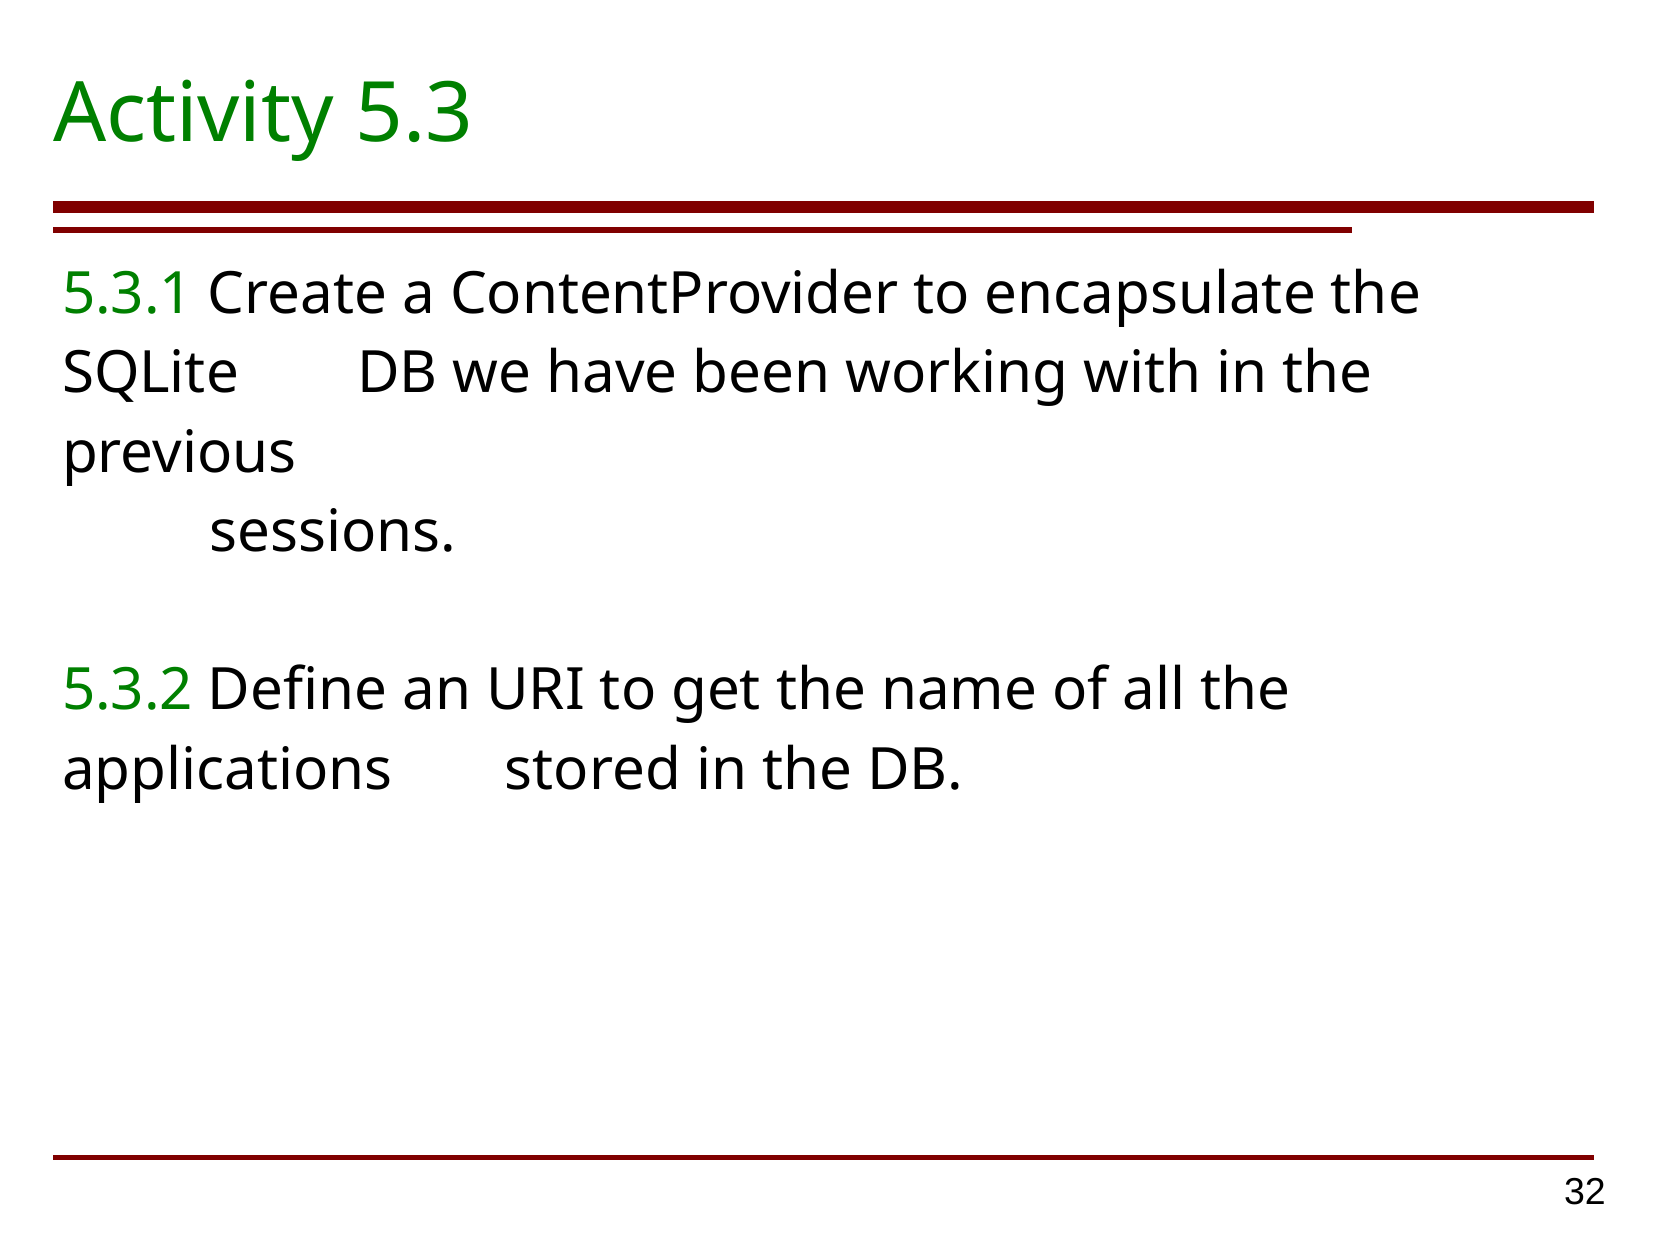

# Activity 5.3
5.3.1 Create a ContentProvider to encapsulate the SQLite 		DB we have been working with in the previous
		sessions.
5.3.2 Define an URI to get the name of all the applications		stored in the DB.